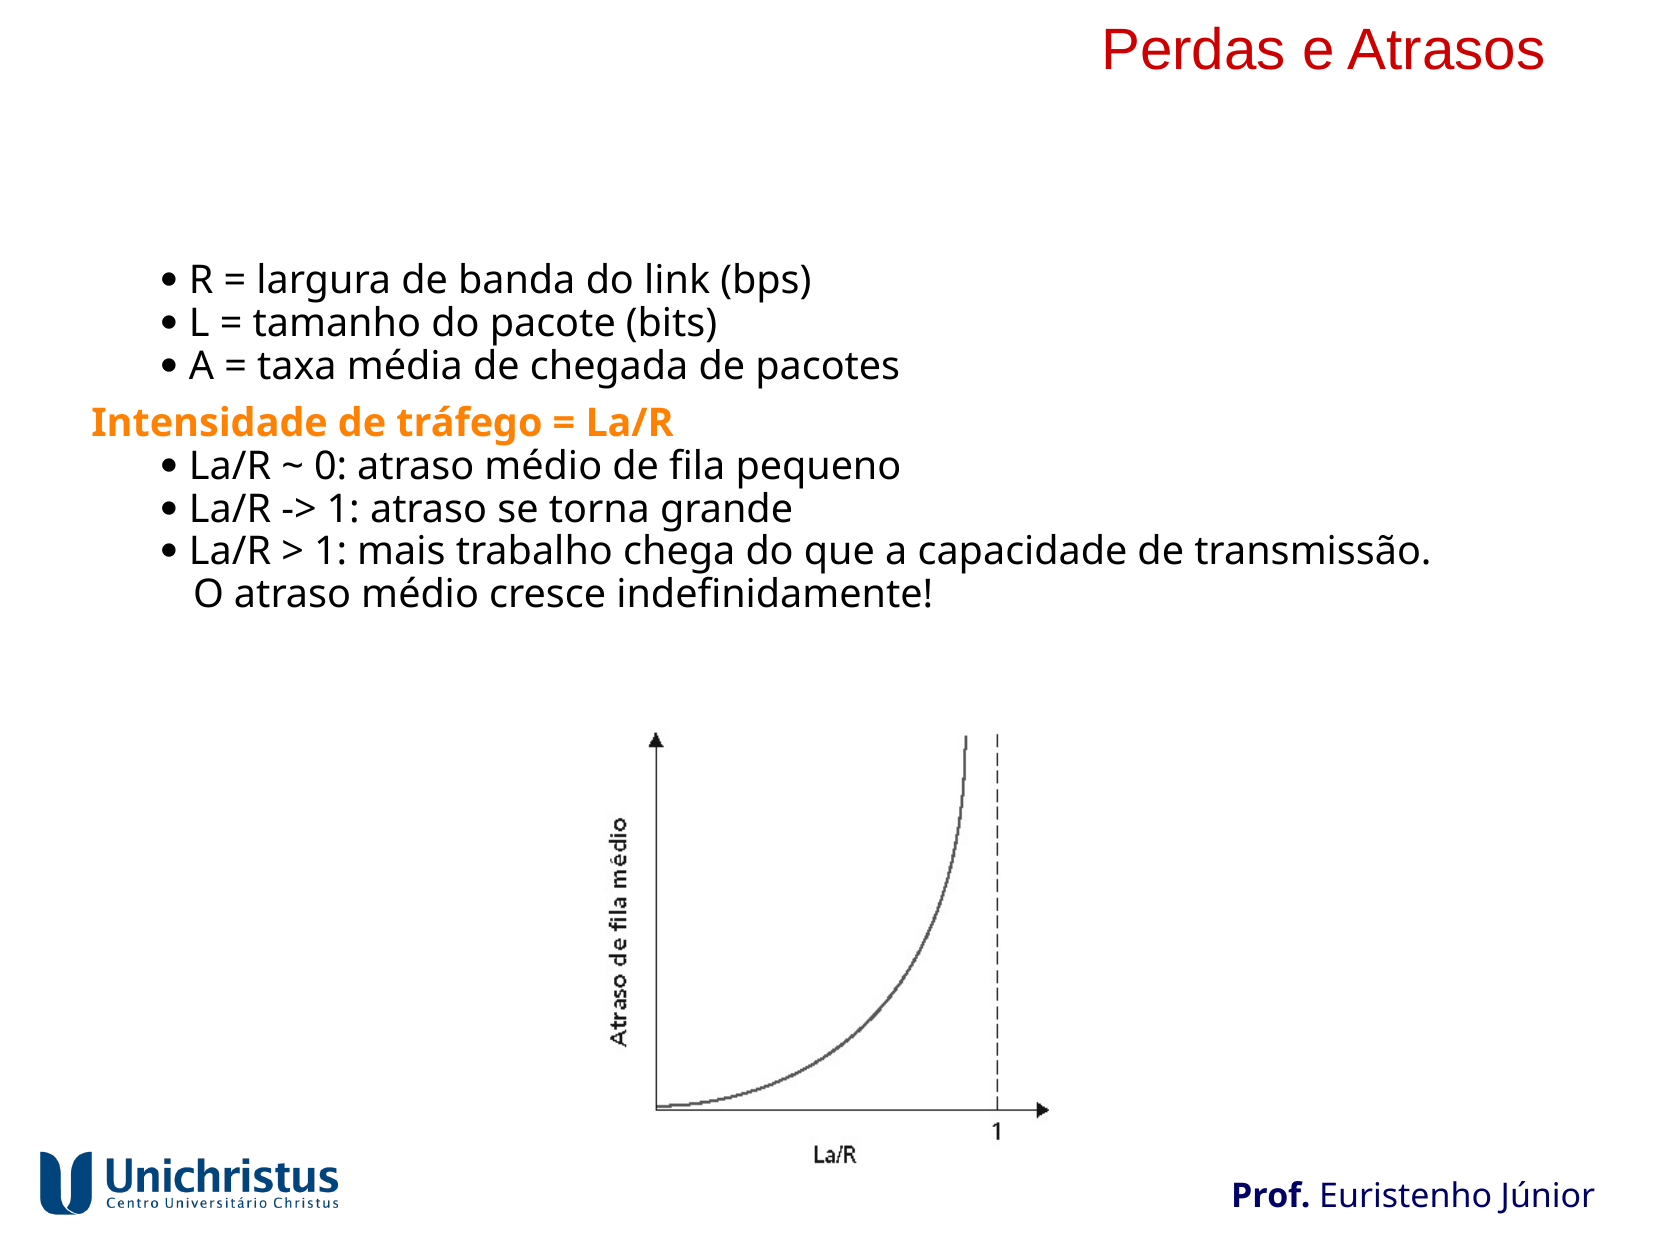

Perdas e Atrasos
Atraso de filas (revistado)
#  R = largura de banda do link (bps)
 L = tamanho do pacote (bits)
 A = taxa média de chegada de pacotes
Intensidade de tráfego = La/R
 La/R ~ 0: atraso médio de fila pequeno
 La/R -> 1: atraso se torna grande
 La/R > 1: mais trabalho chega do que a capacidade de transmissão.
	O atraso médio cresce indefinidamente!
Prof. Euristenho Júnior